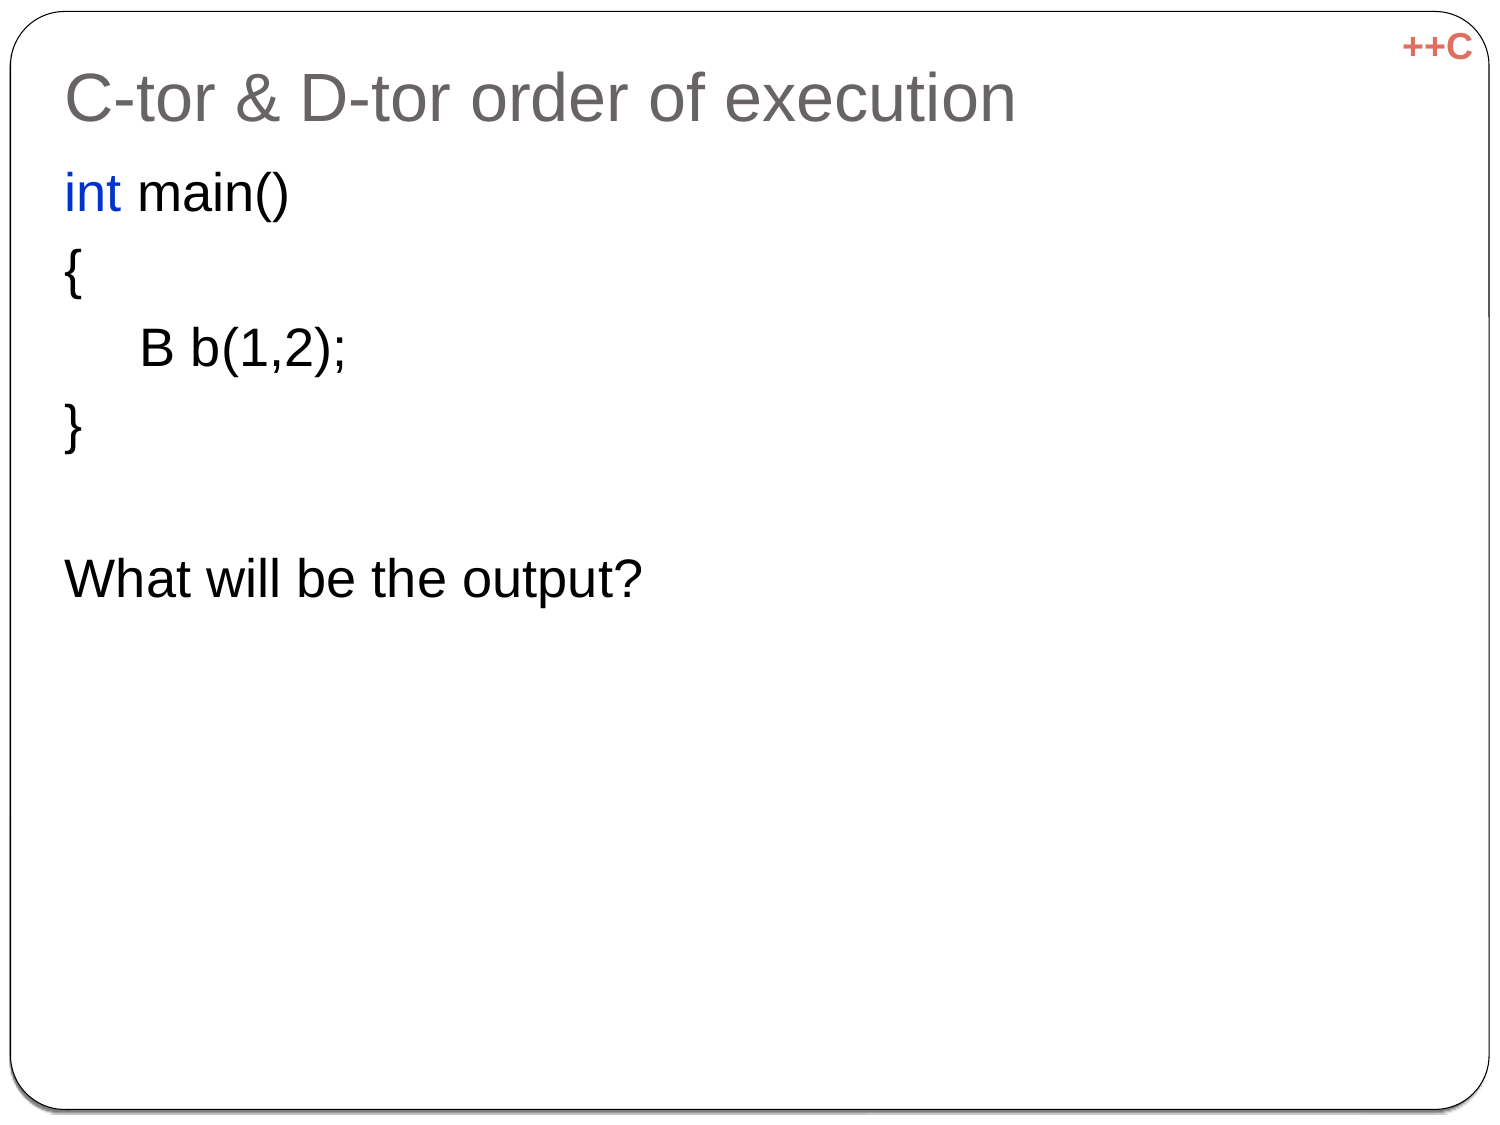

# C-tor & D-tor order of execution
int main()
{
	B b(1,2);
}
What will be the output?